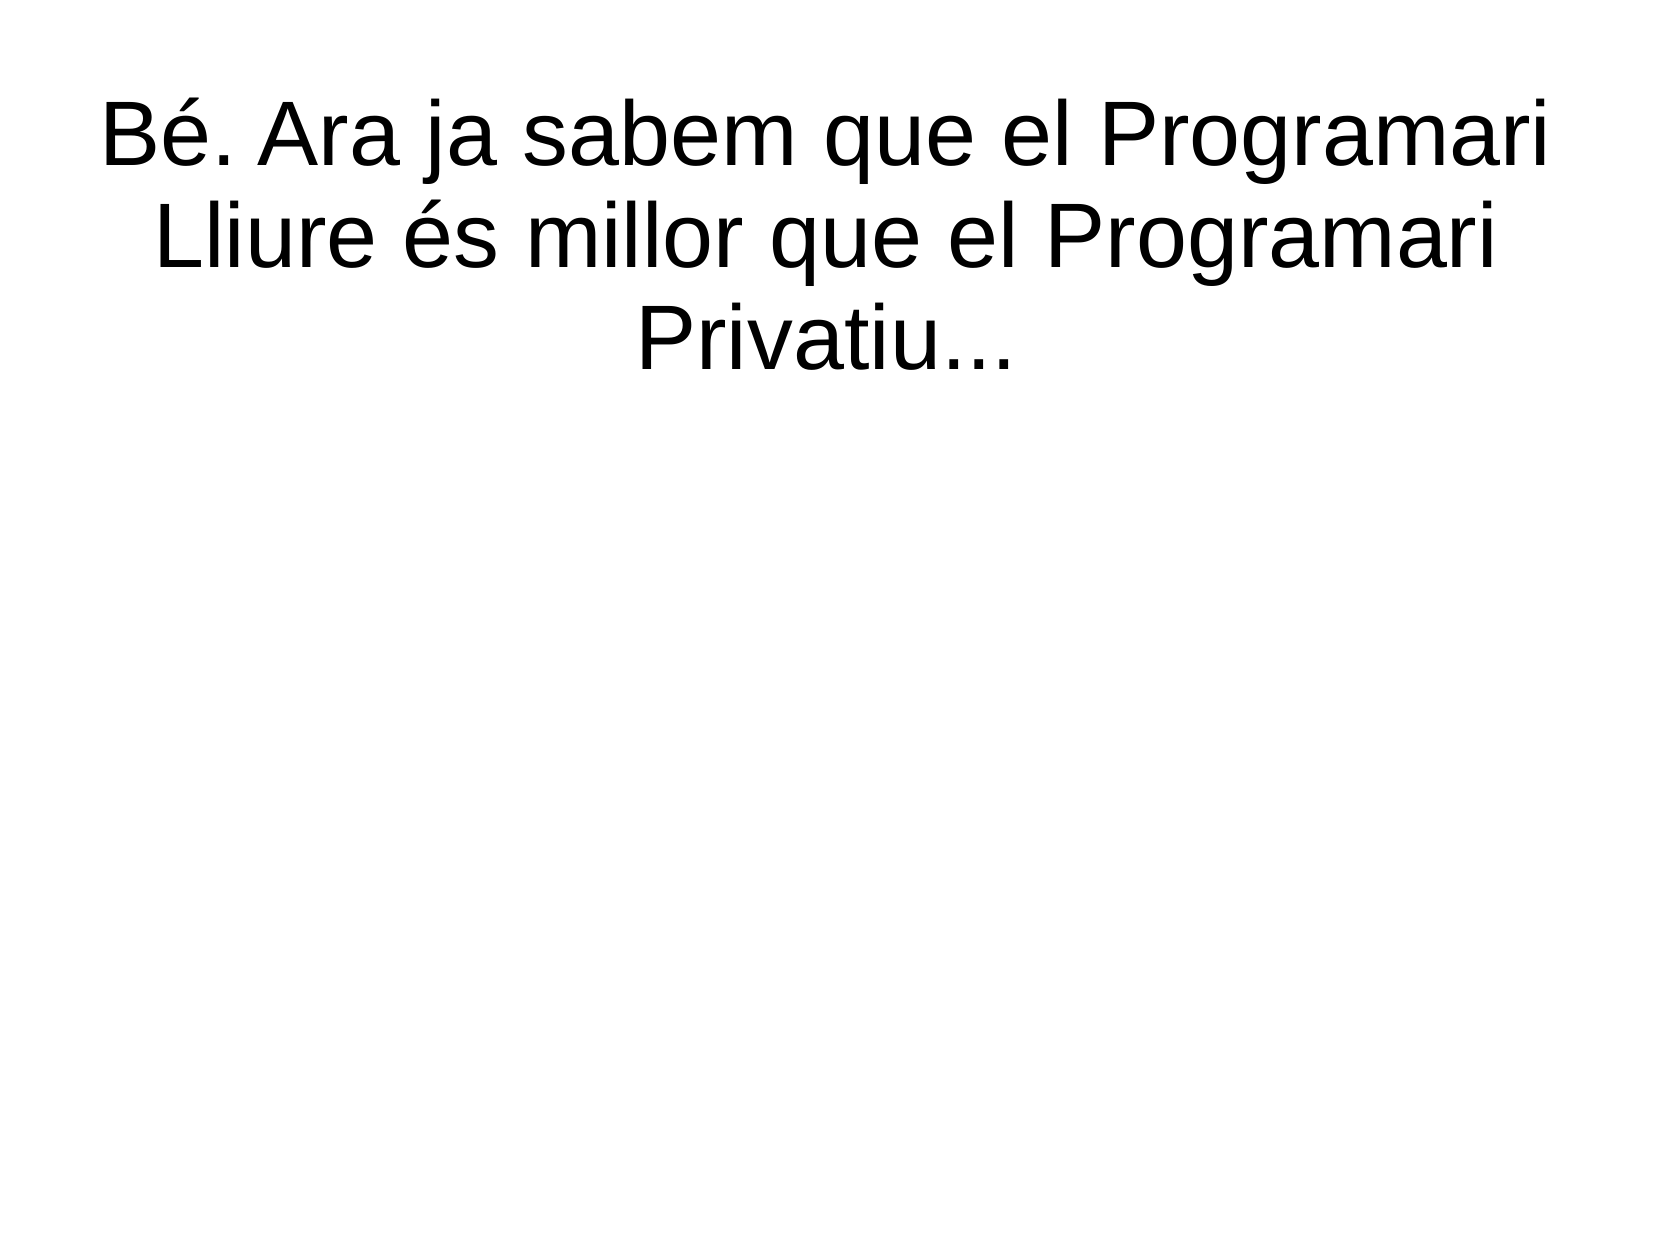

# Bé. Ara ja sabem que el Programari Lliure és millor que el Programari Privatiu...